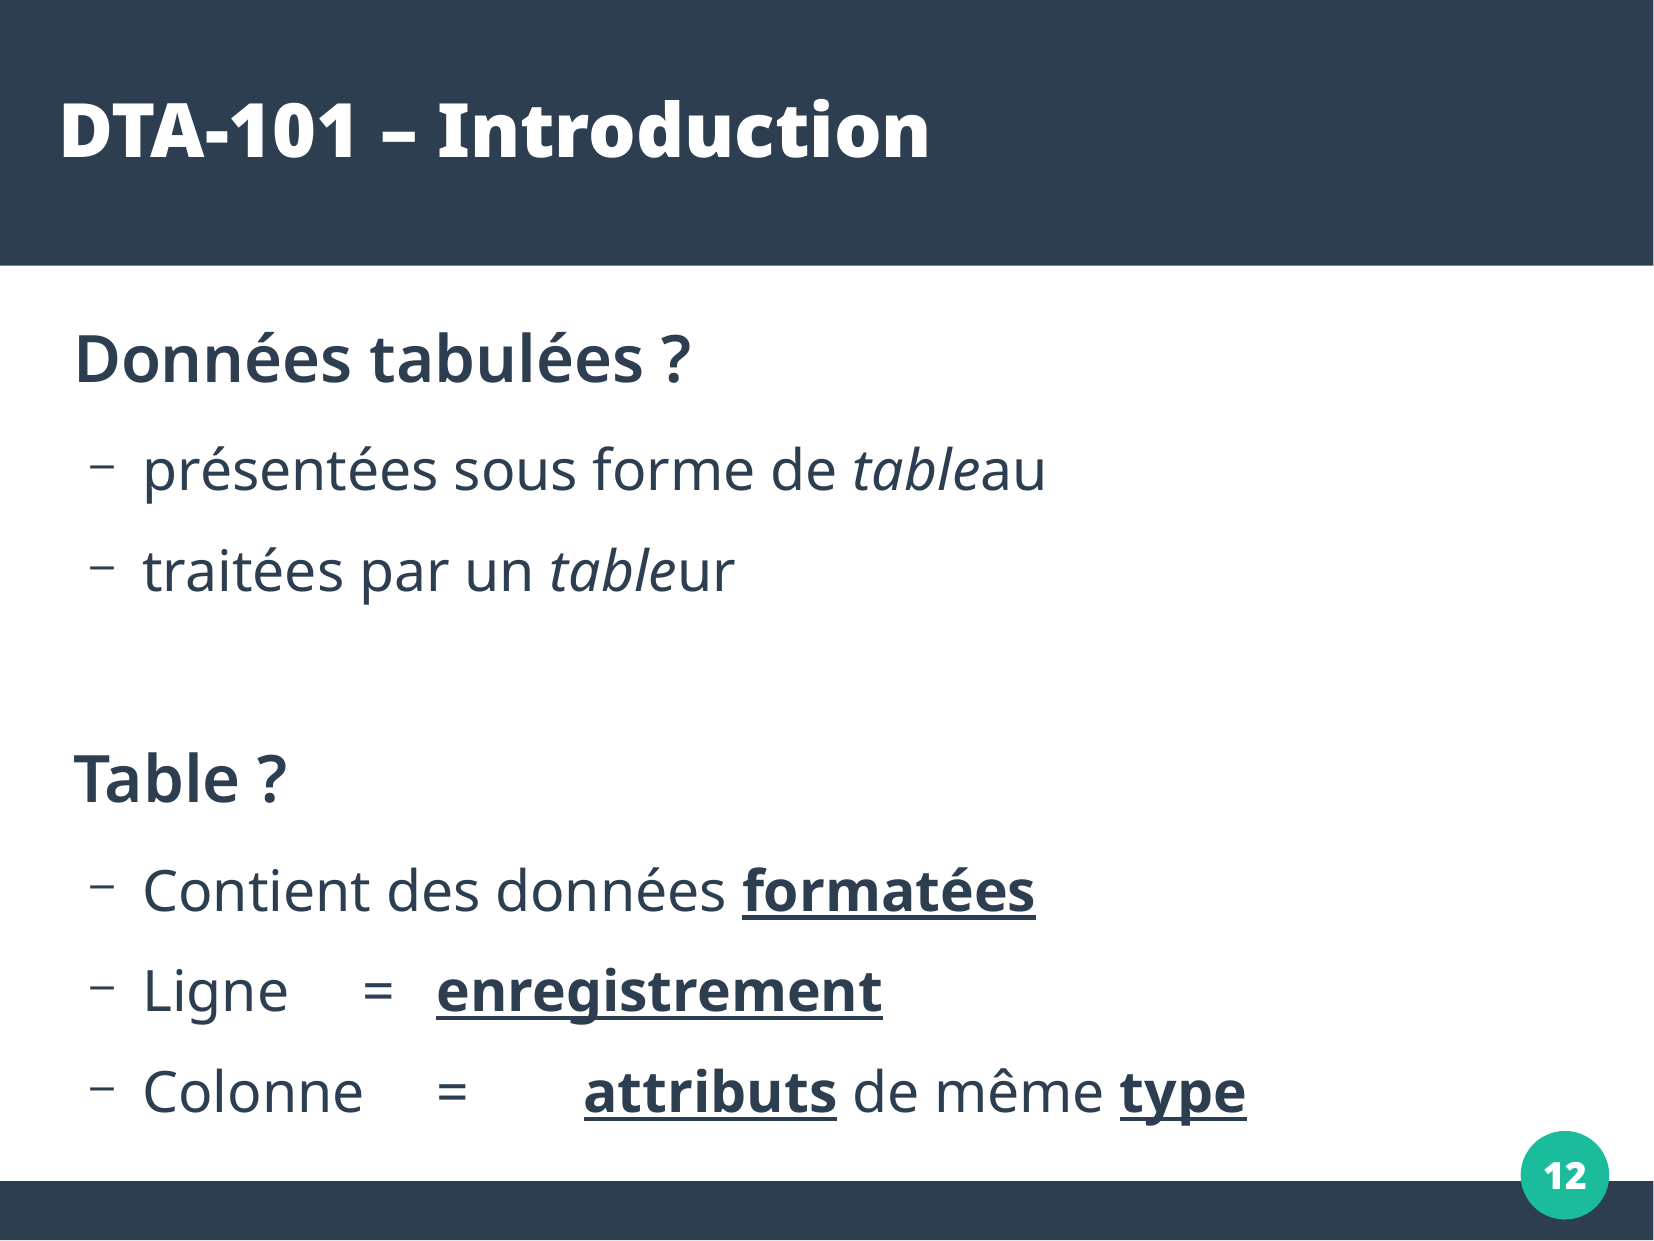

# DTA-101 – Introduction
Données tabulées ?
présentées sous forme de tableau
traitées par un tableur
Table ?
Contient des données formatées
Ligne 		= 		enregistrement
Colonne 	= 		attributs de même type
12